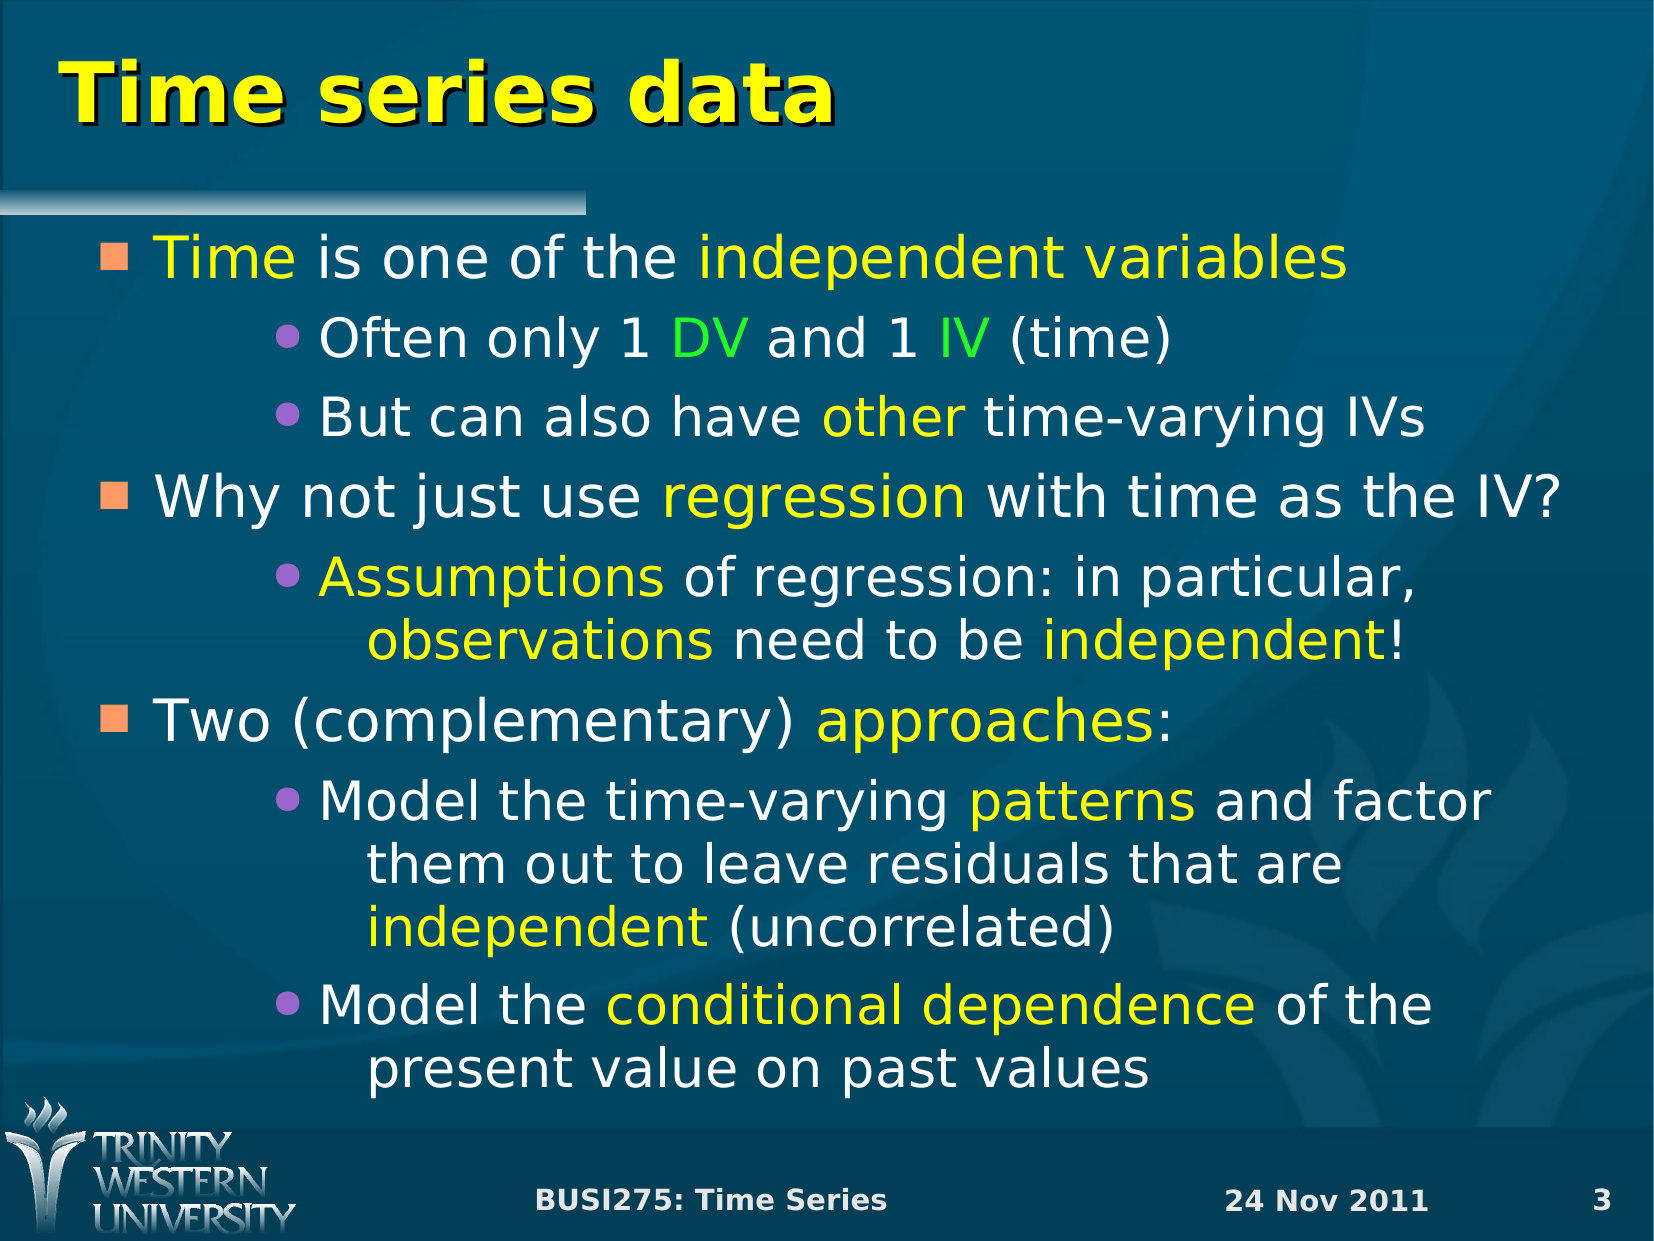

# Time series data
Time is one of the independent variables
Often only 1 DV and 1 IV (time)
But can also have other time-varying IVs
Why not just use regression with time as the IV?
Assumptions of regression: in particular,
observations need to be independent!
Two (complementary) approaches:
Model the time-varying patterns and factor them out to leave residuals that are independent (uncorrelated)
Model the conditional dependence of the present value on past values
BUSI275: Time Series
24 Nov 2011
3